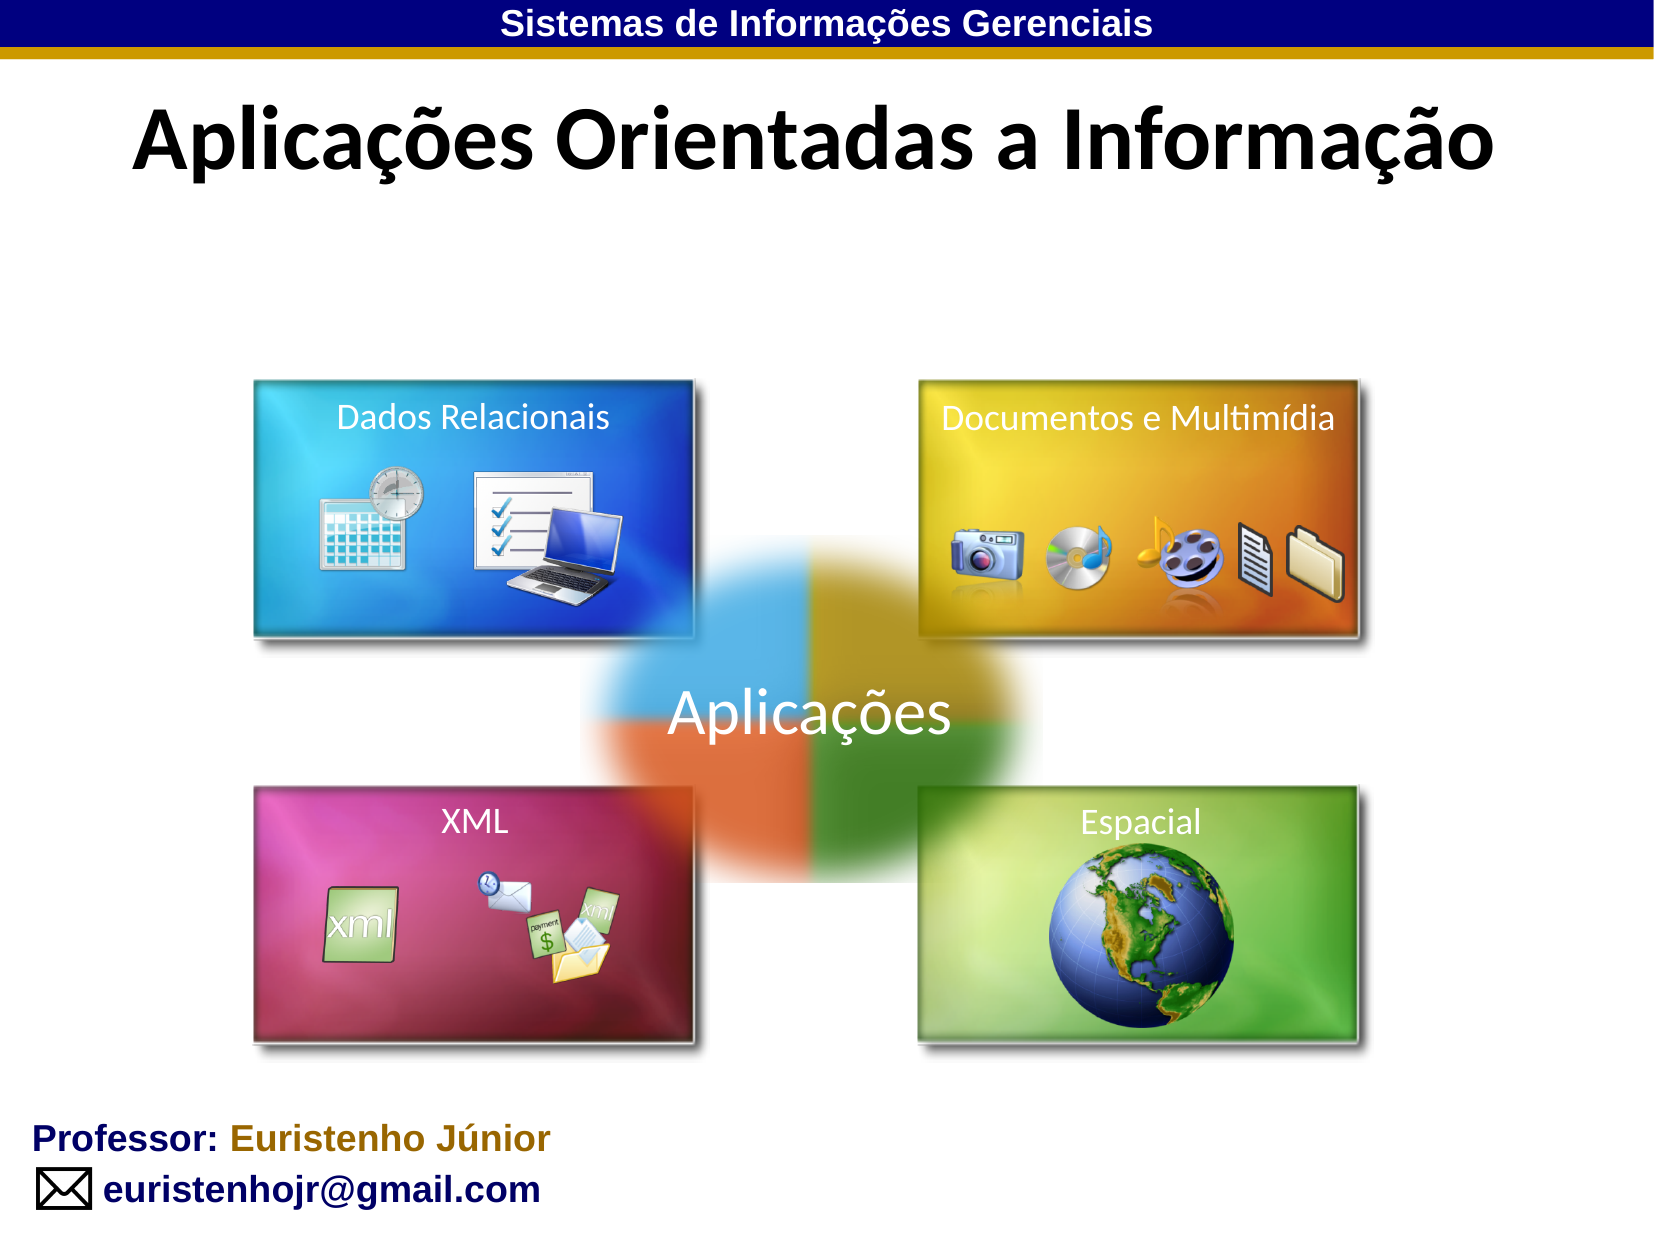

Empreendedorismo
Sistemas de Informações Gerenciais
# Aplicações Orientadas a Informação
Dados Relacionais
Documentos e Multimídia
Aplicações
XML
Espacial
Professor: Euristenho Júnior
euristenhojr@gmail.com